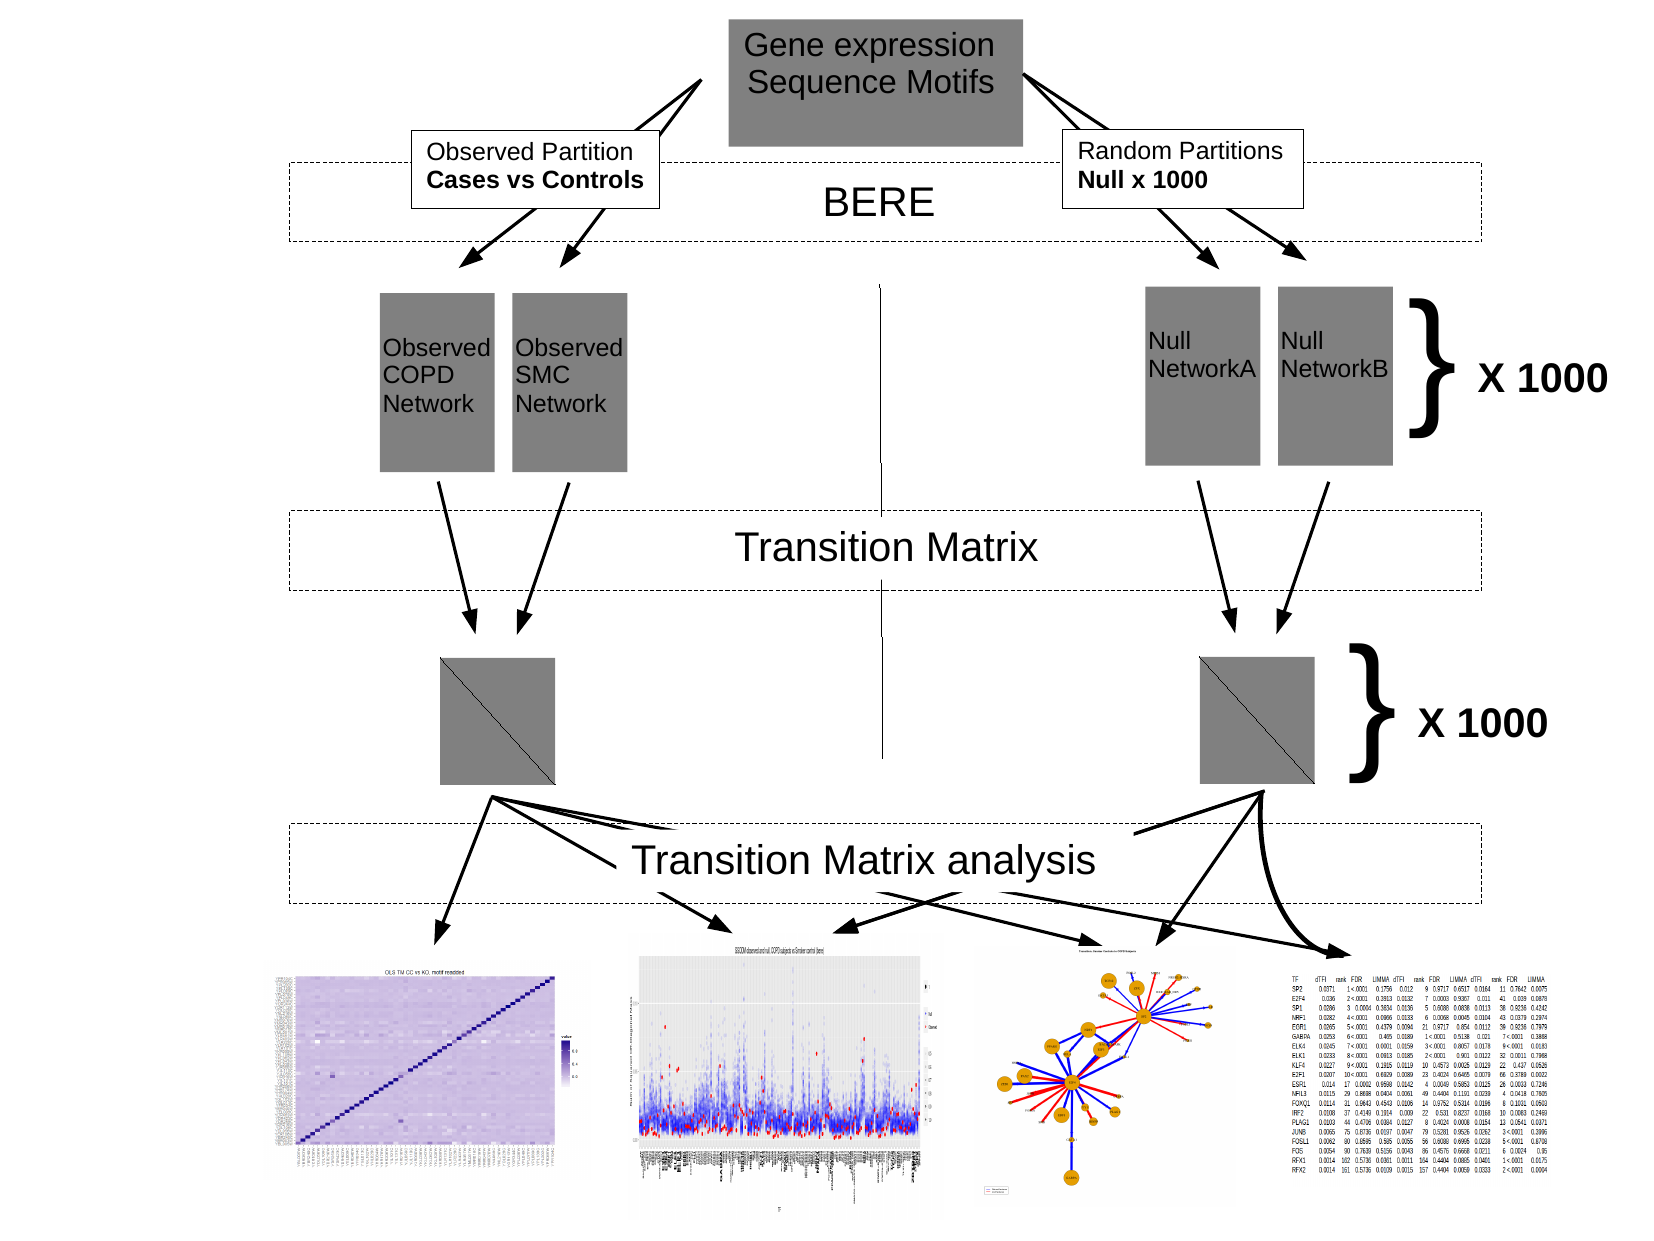

Gene expression Sequence Motifs
Random Partitions
Null x 1000
Observed Partition
Cases vs Controls
BERE
}
Null
NetworkA
Null
NetworkB
Observed
COPD
Network
Observed
SMC
Network
X 1000
Transition Matrix
}
X 1000
Transition Matrix analysis